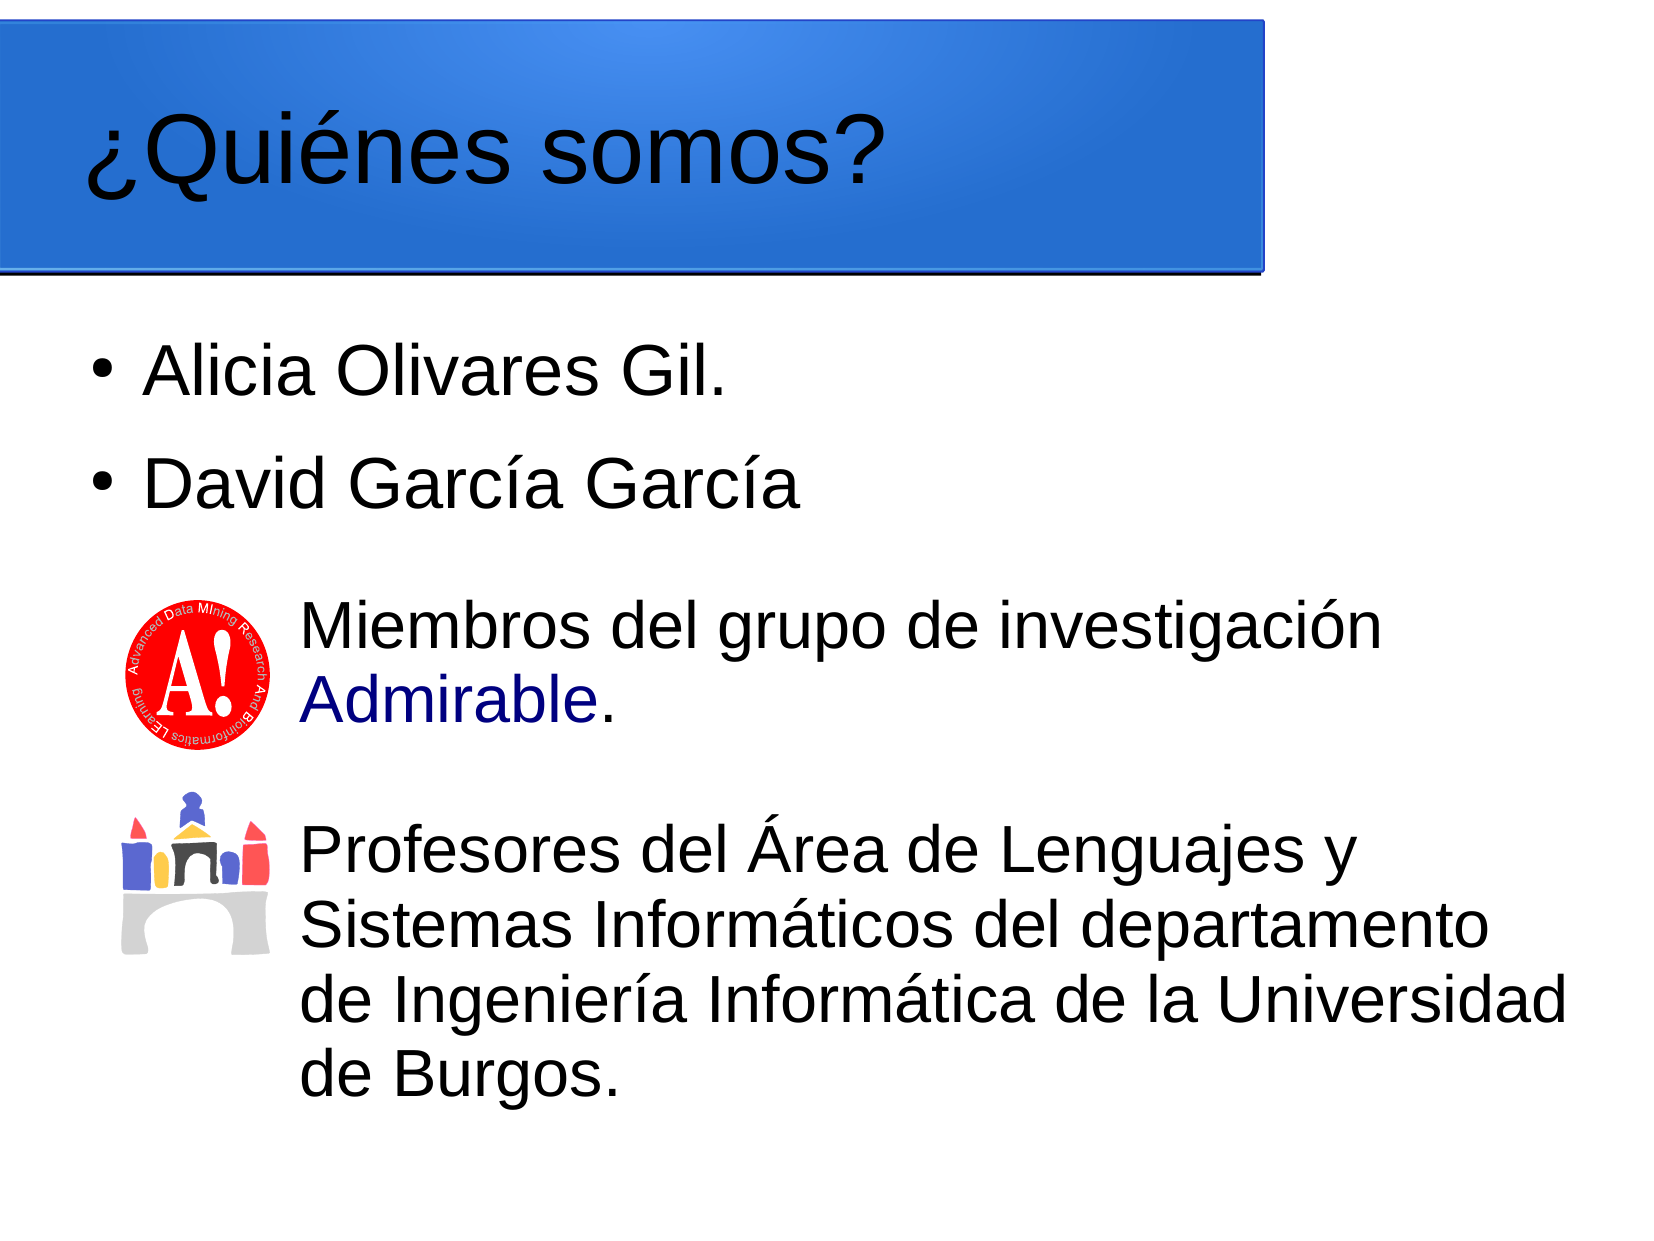

# ¿Quiénes somos?
Alicia Olivares Gil.
David García García
Miembros del grupo de investigación Admirable.
Profesores del Área de Lenguajes y Sistemas Informáticos del departamento de Ingeniería Informática de la Universidad de Burgos.